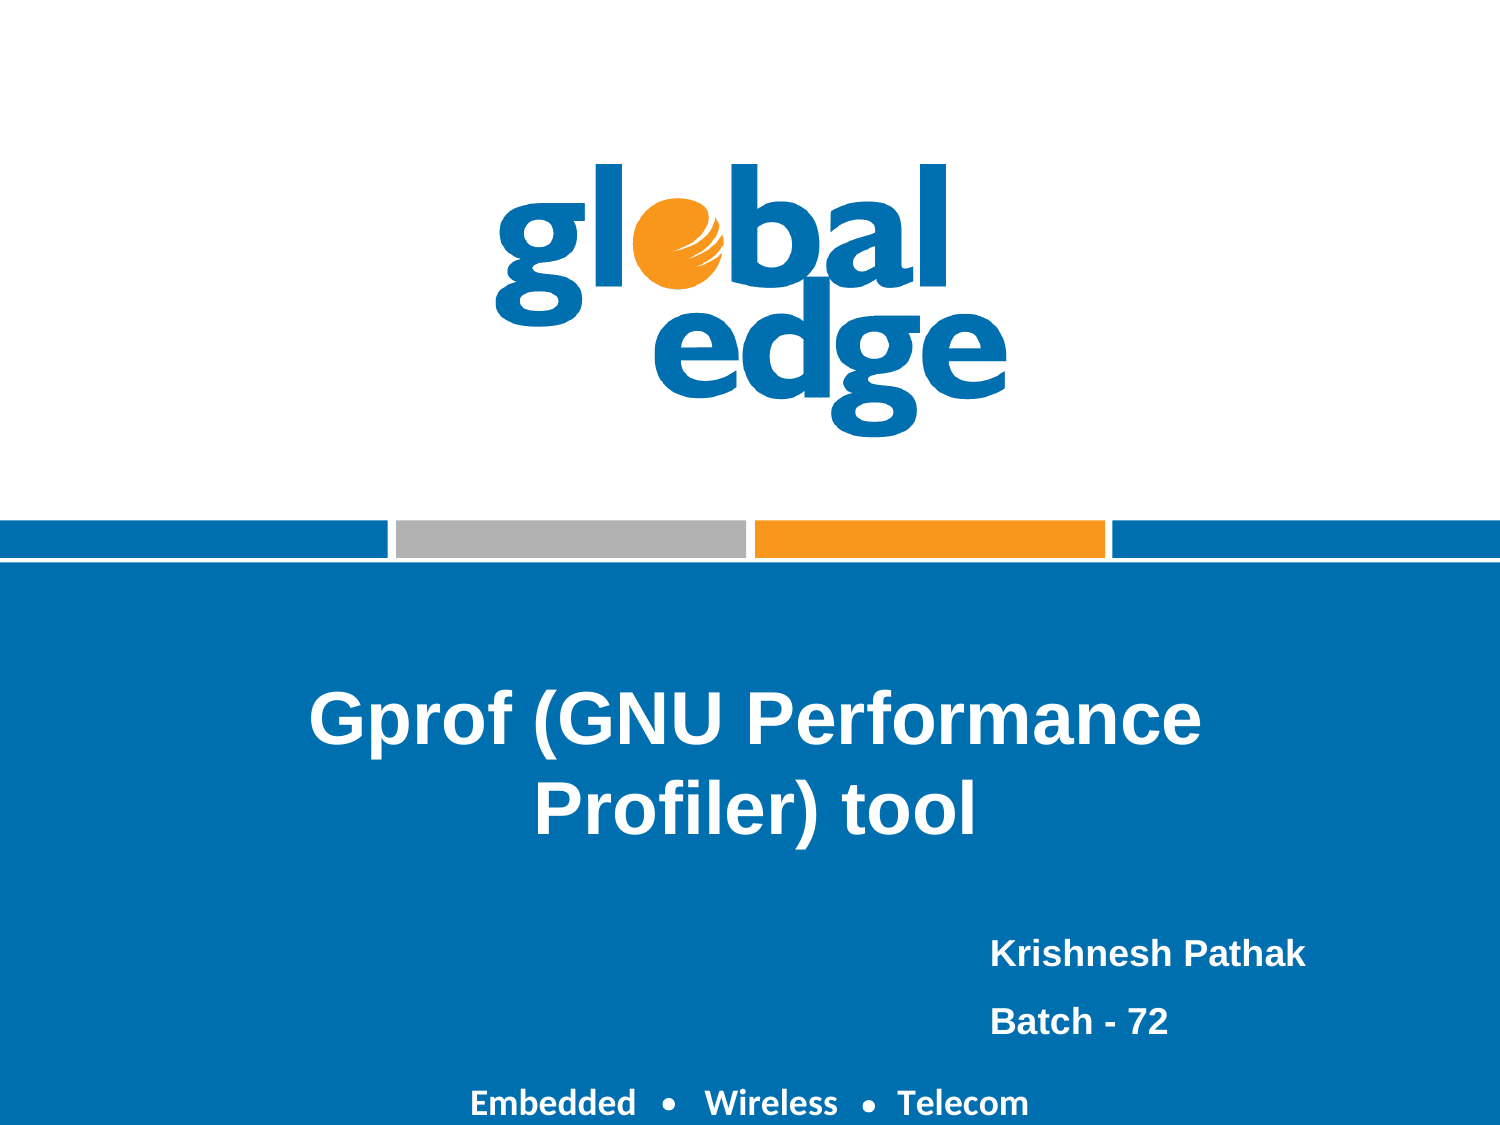

Gprof (GNU Performance Profiler) tool
Krishnesh Pathak
Batch - 72